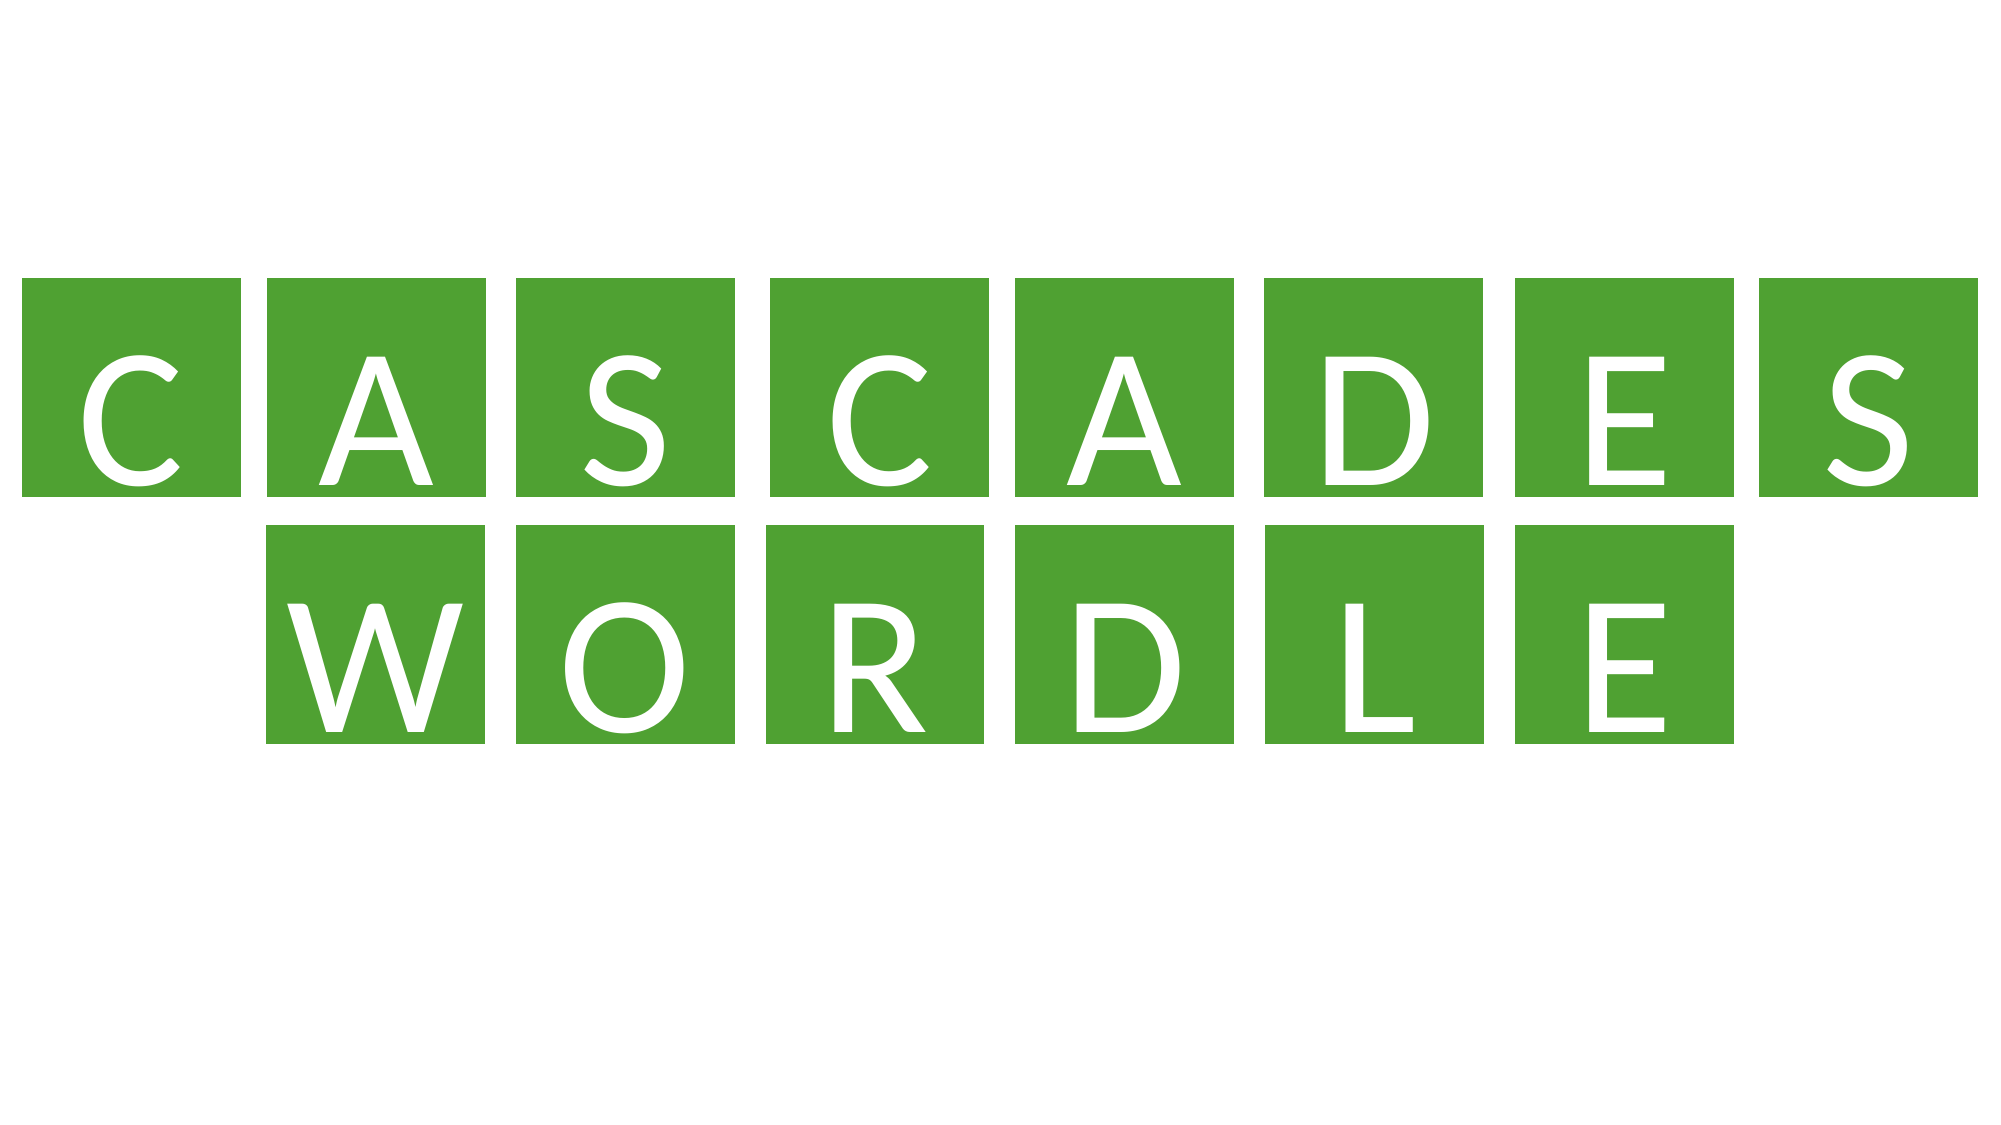

C
A
S
C
A
D
E
S
W
O
R
D
L
E
A WORDLE DUPE CREATED SOLELY THROUGH GENERATIVE AI